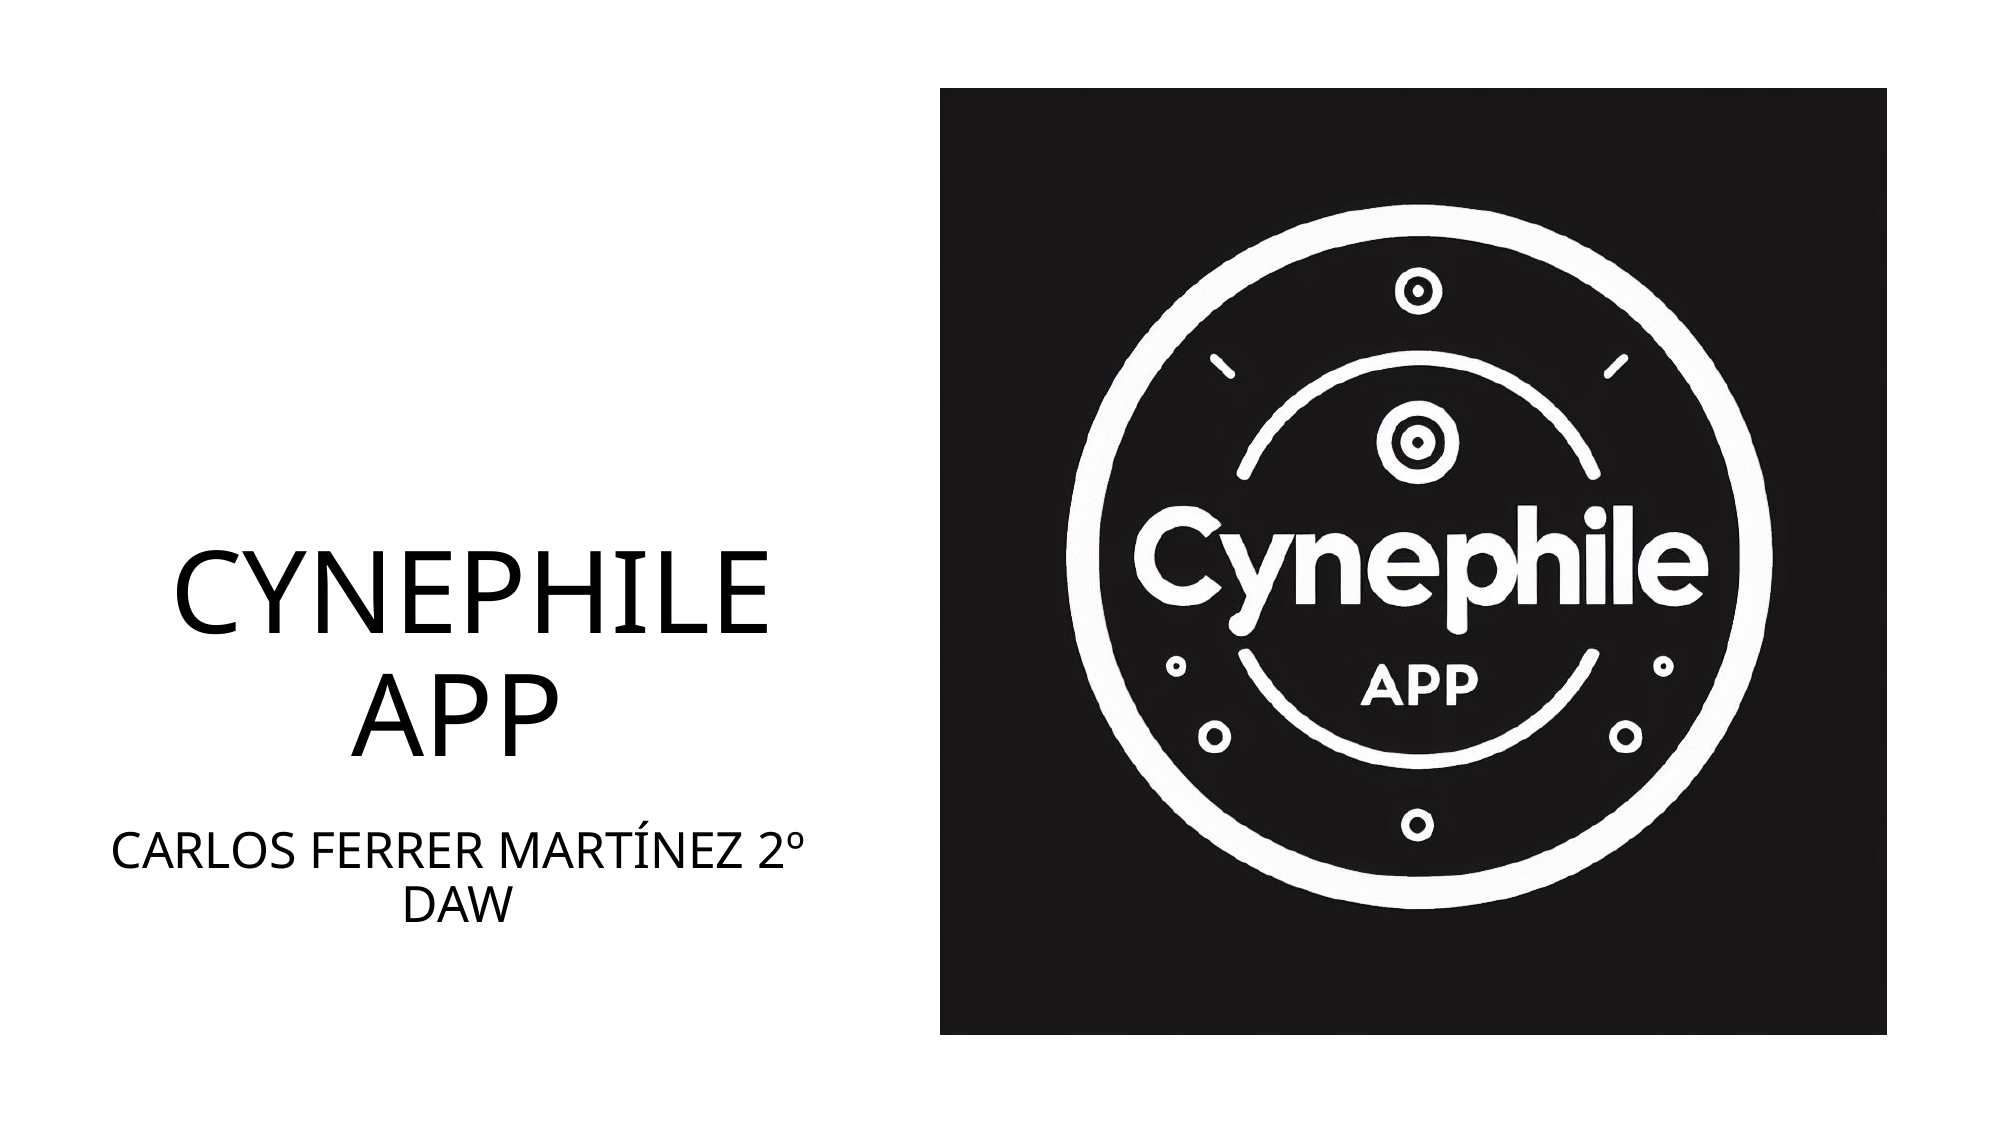

# CYNEPHILE APP
CARLOS FERRER MARTÍNEZ 2º DAW